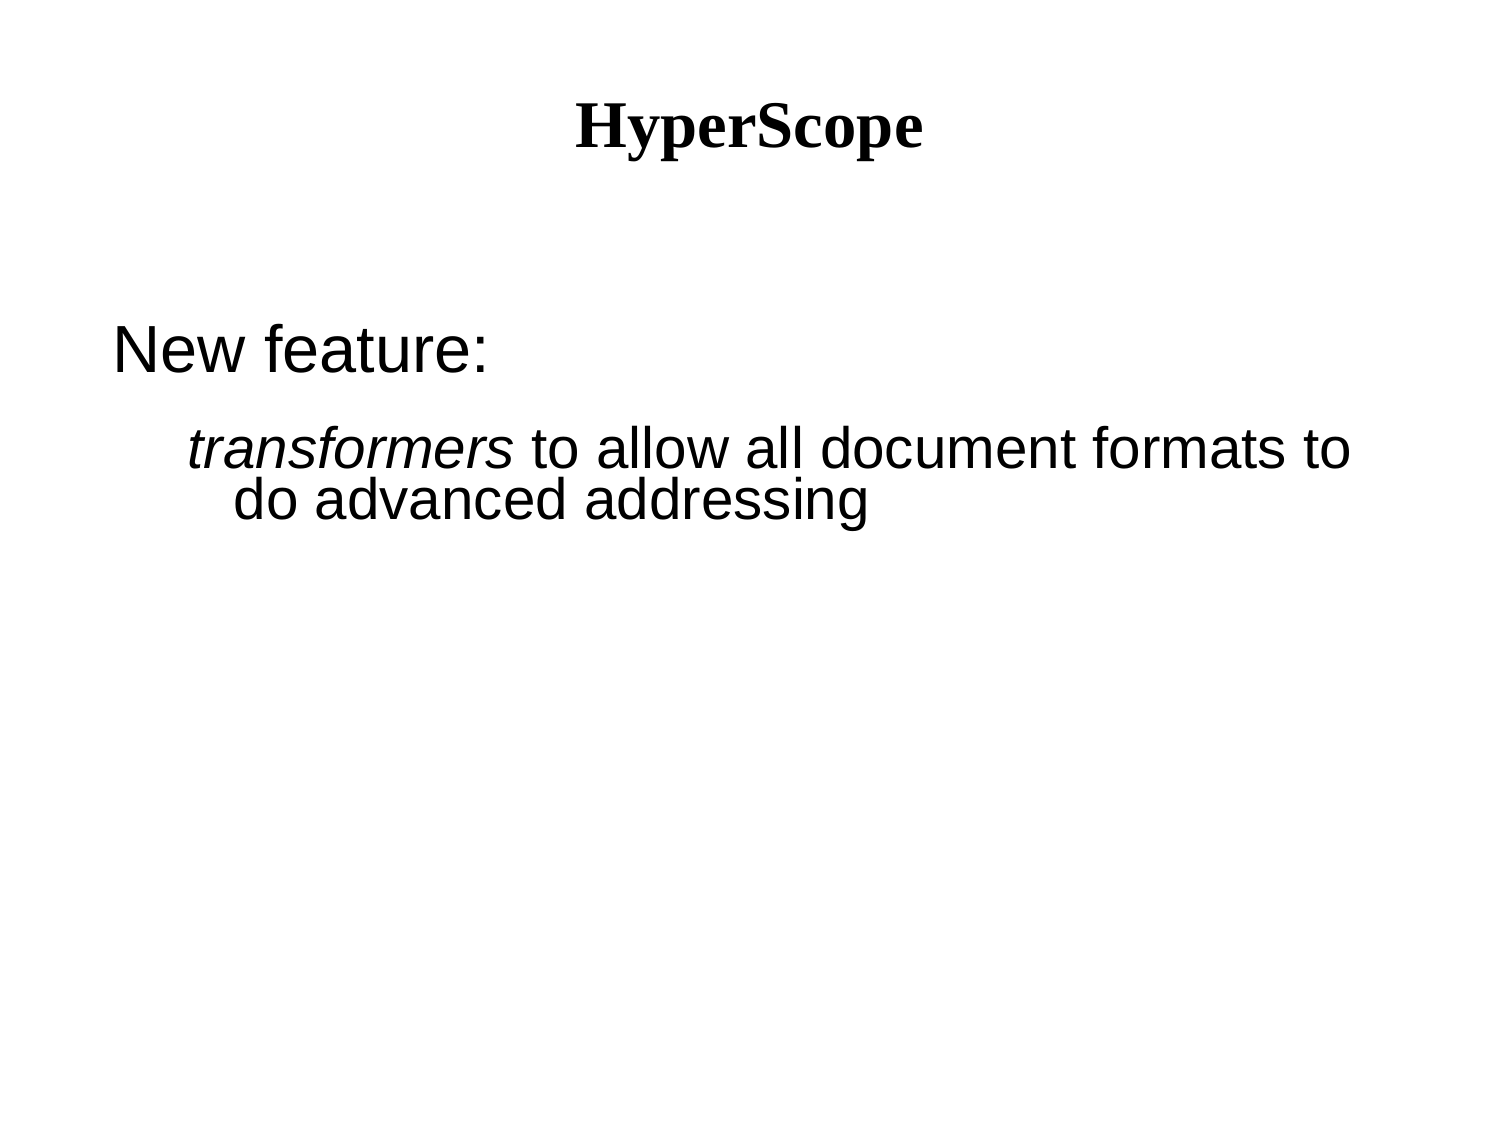

# HyperScope
New feature:
transformers to allow all document formats to do advanced addressing